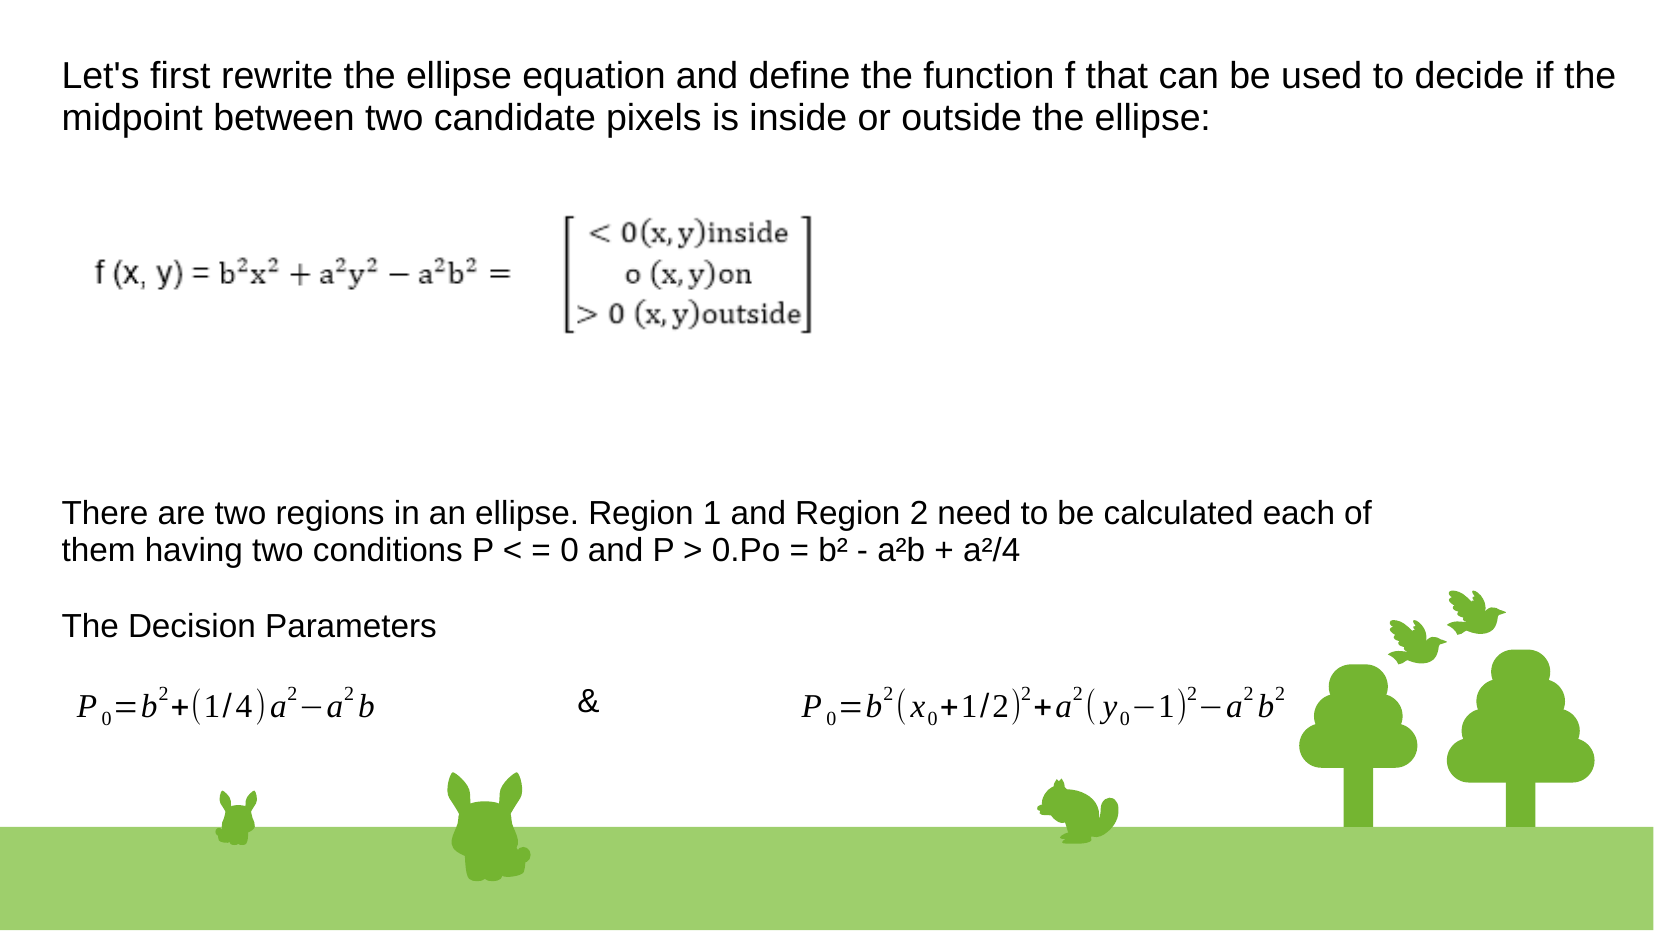

Let's first rewrite the ellipse equation and define the function f that can be used to decide if the midpoint between two candidate pixels is inside or outside the ellipse:
There are two regions in an ellipse. Region 1 and Region 2 need to be calculated each of them having two conditions P < = 0 and P > 0.Po = b² - a²b + a²/4
The Decision Parameters
&